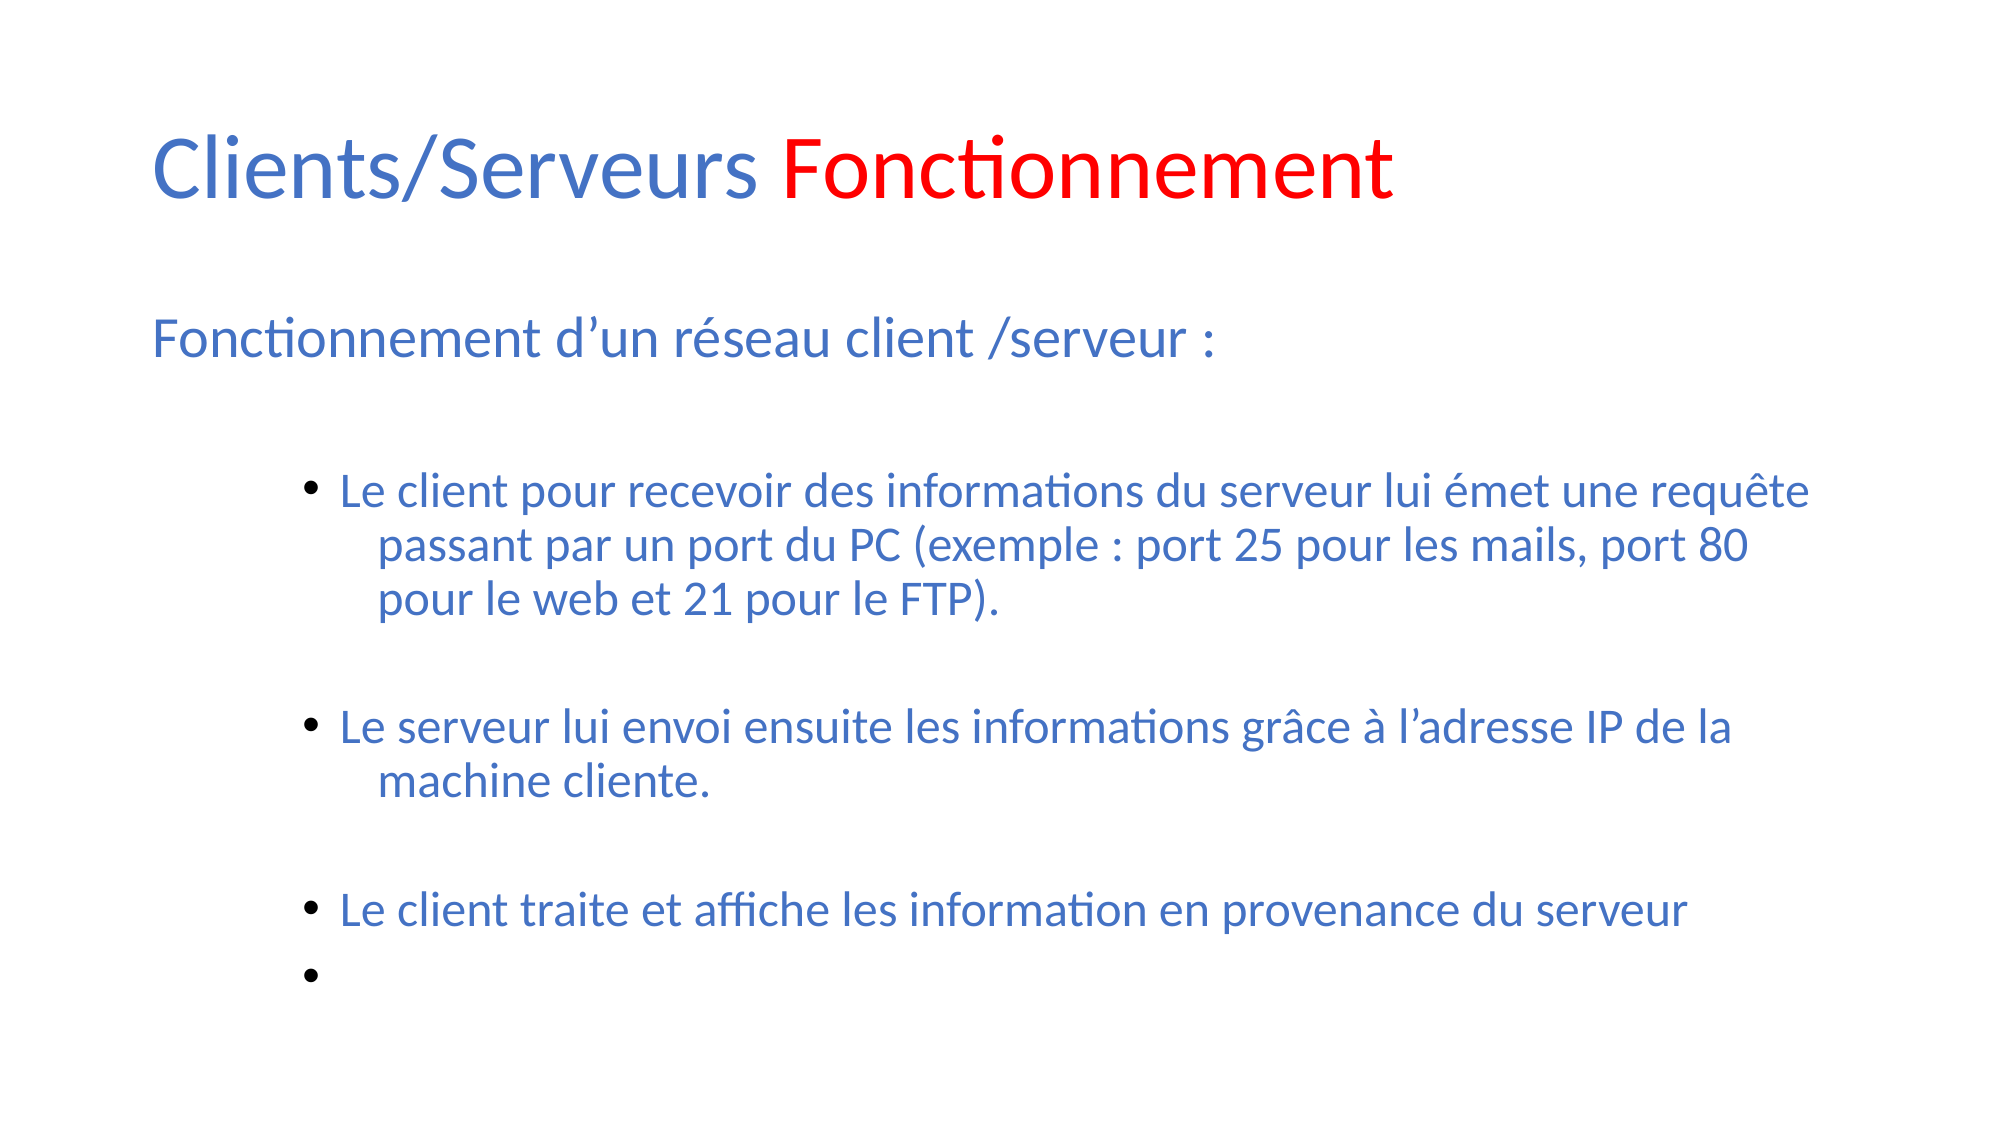

# Clients/Serveurs Fonctionnement
Fonctionnement d’un réseau client /serveur :
Le client pour recevoir des informations du serveur lui émet une requête passant par un port du PC (exemple : port 25 pour les mails, port 80 pour le web et 21 pour le FTP).
Le serveur lui envoi ensuite les informations grâce à l’adresse IP de la machine cliente.
Le client traite et affiche les information en provenance du serveur